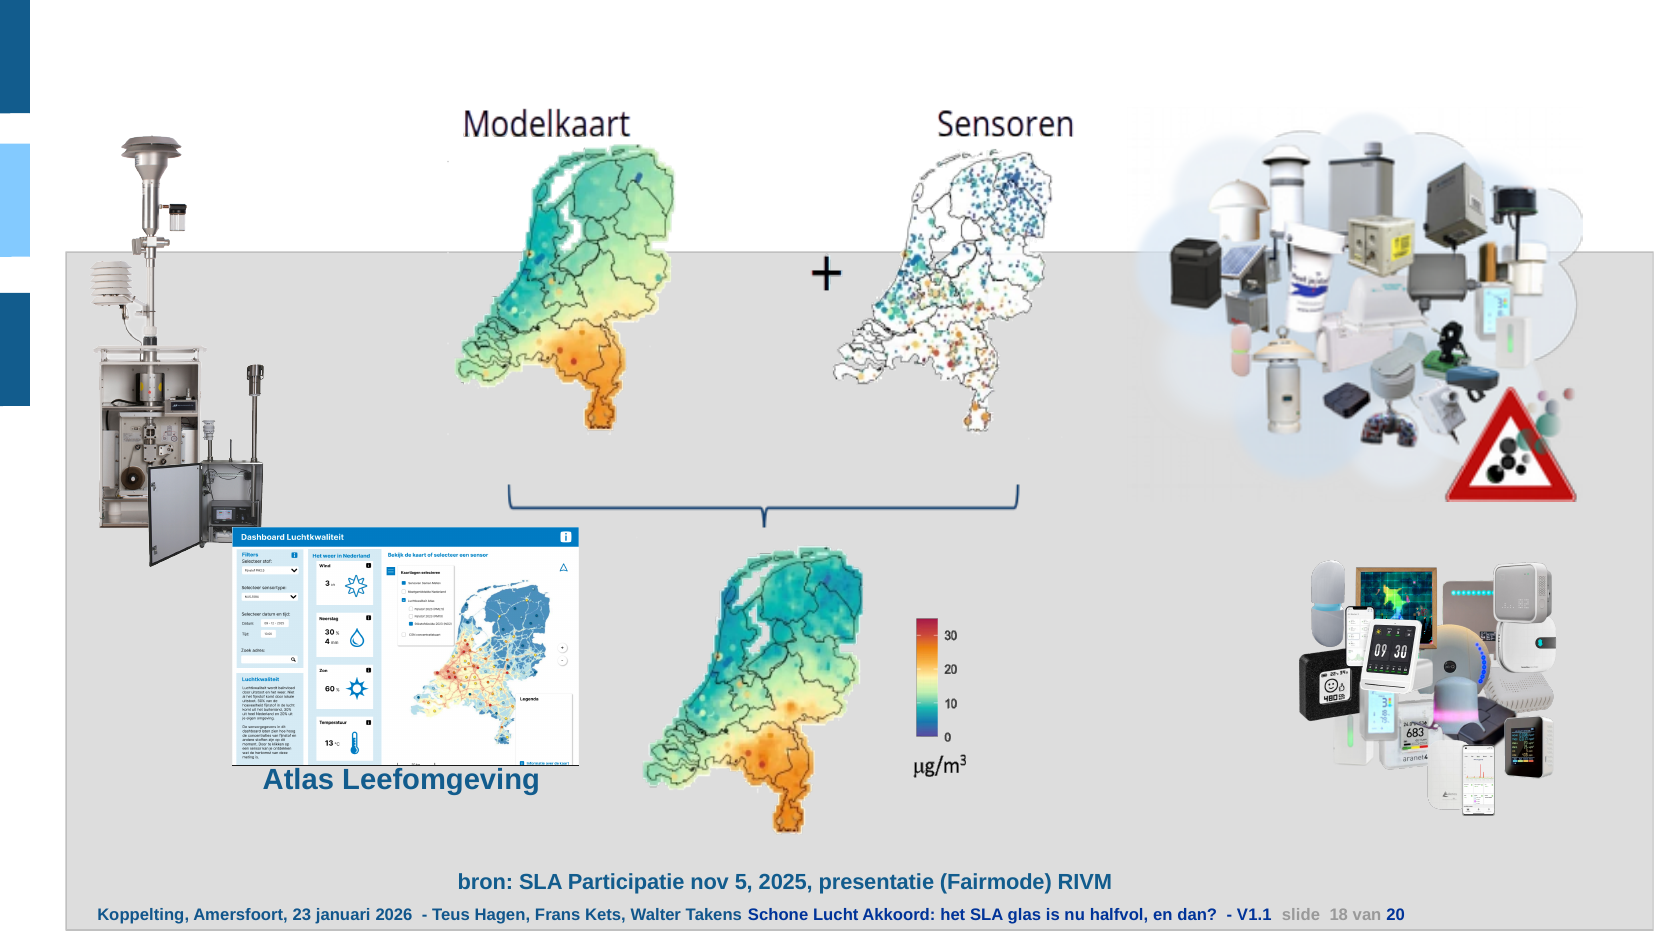

Atlas Leefomgeving
bron: SLA Participatie nov 5, 2025, presentatie (Fairmode) RIVM